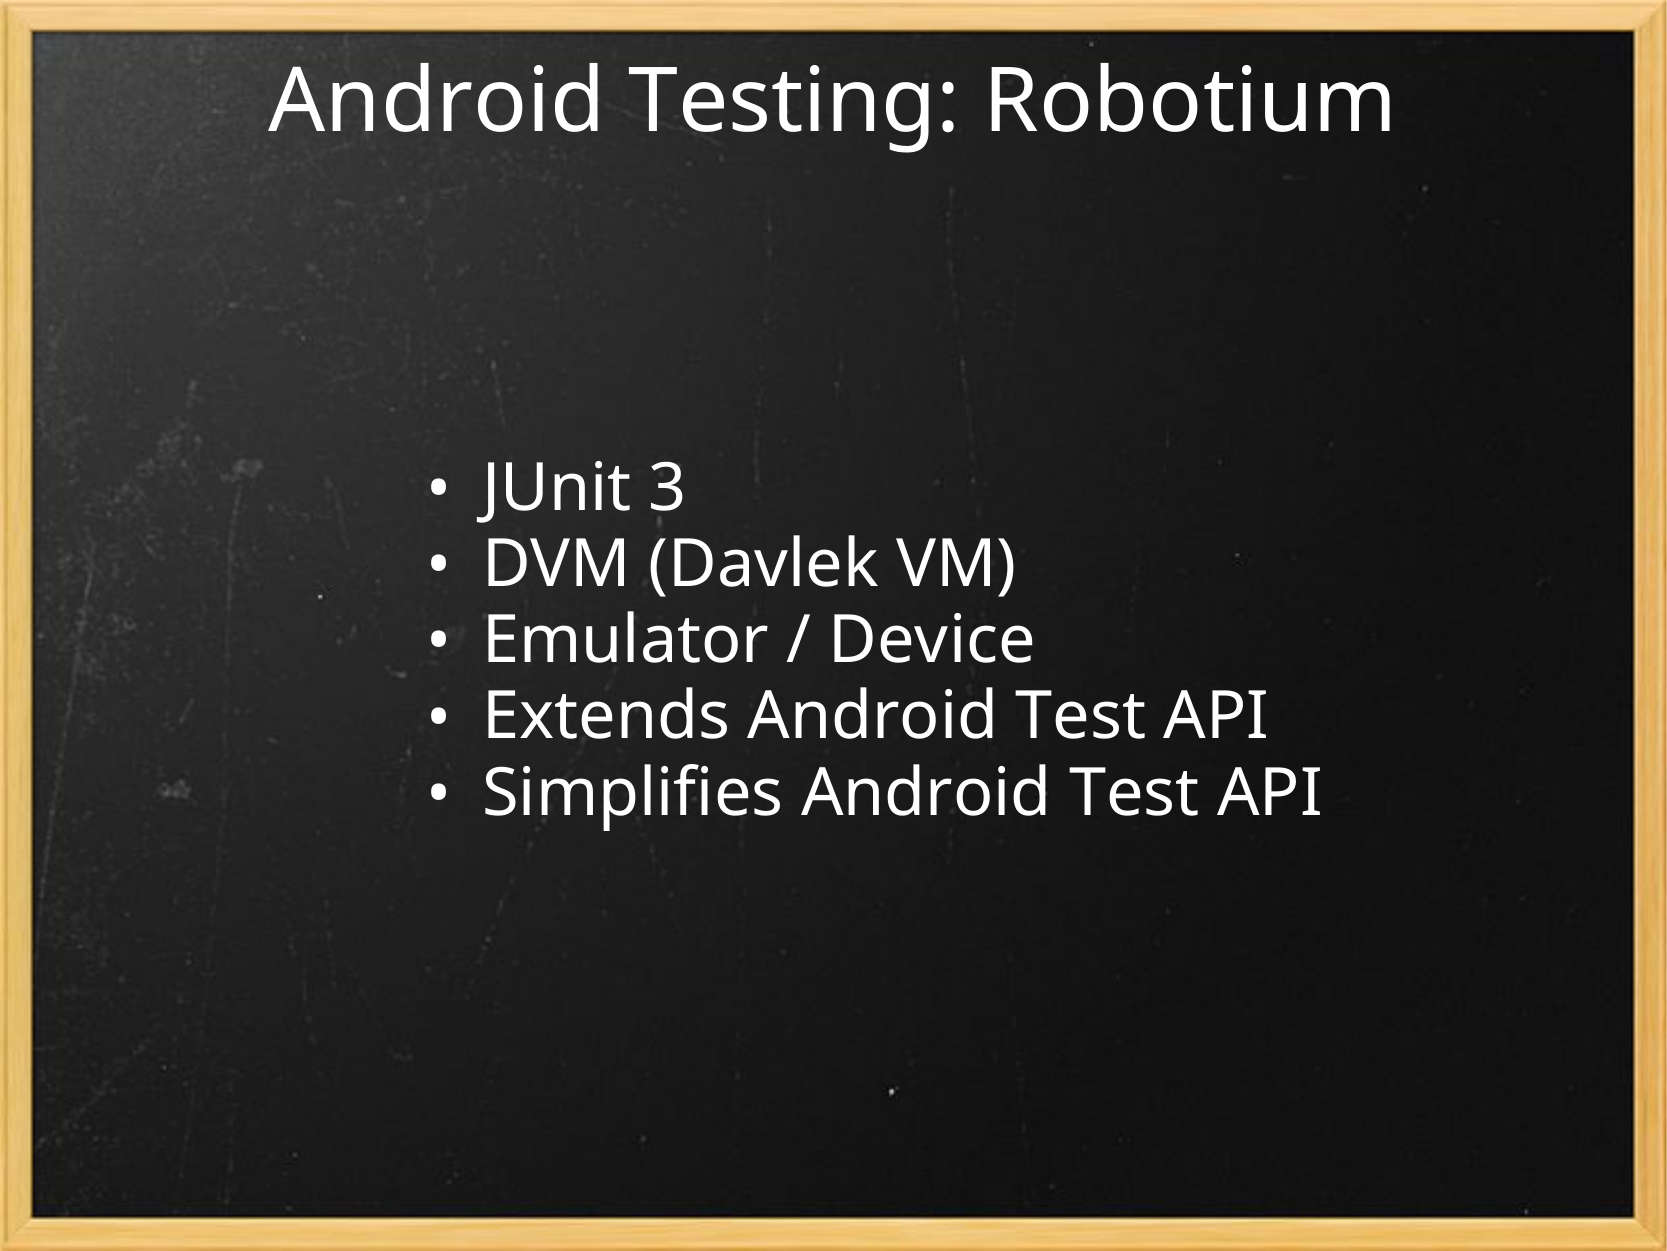

# Android Testing: Robotium
JUnit 3
DVM (Davlek VM)
Emulator / Device
Extends Android Test API
Simplifies Android Test API